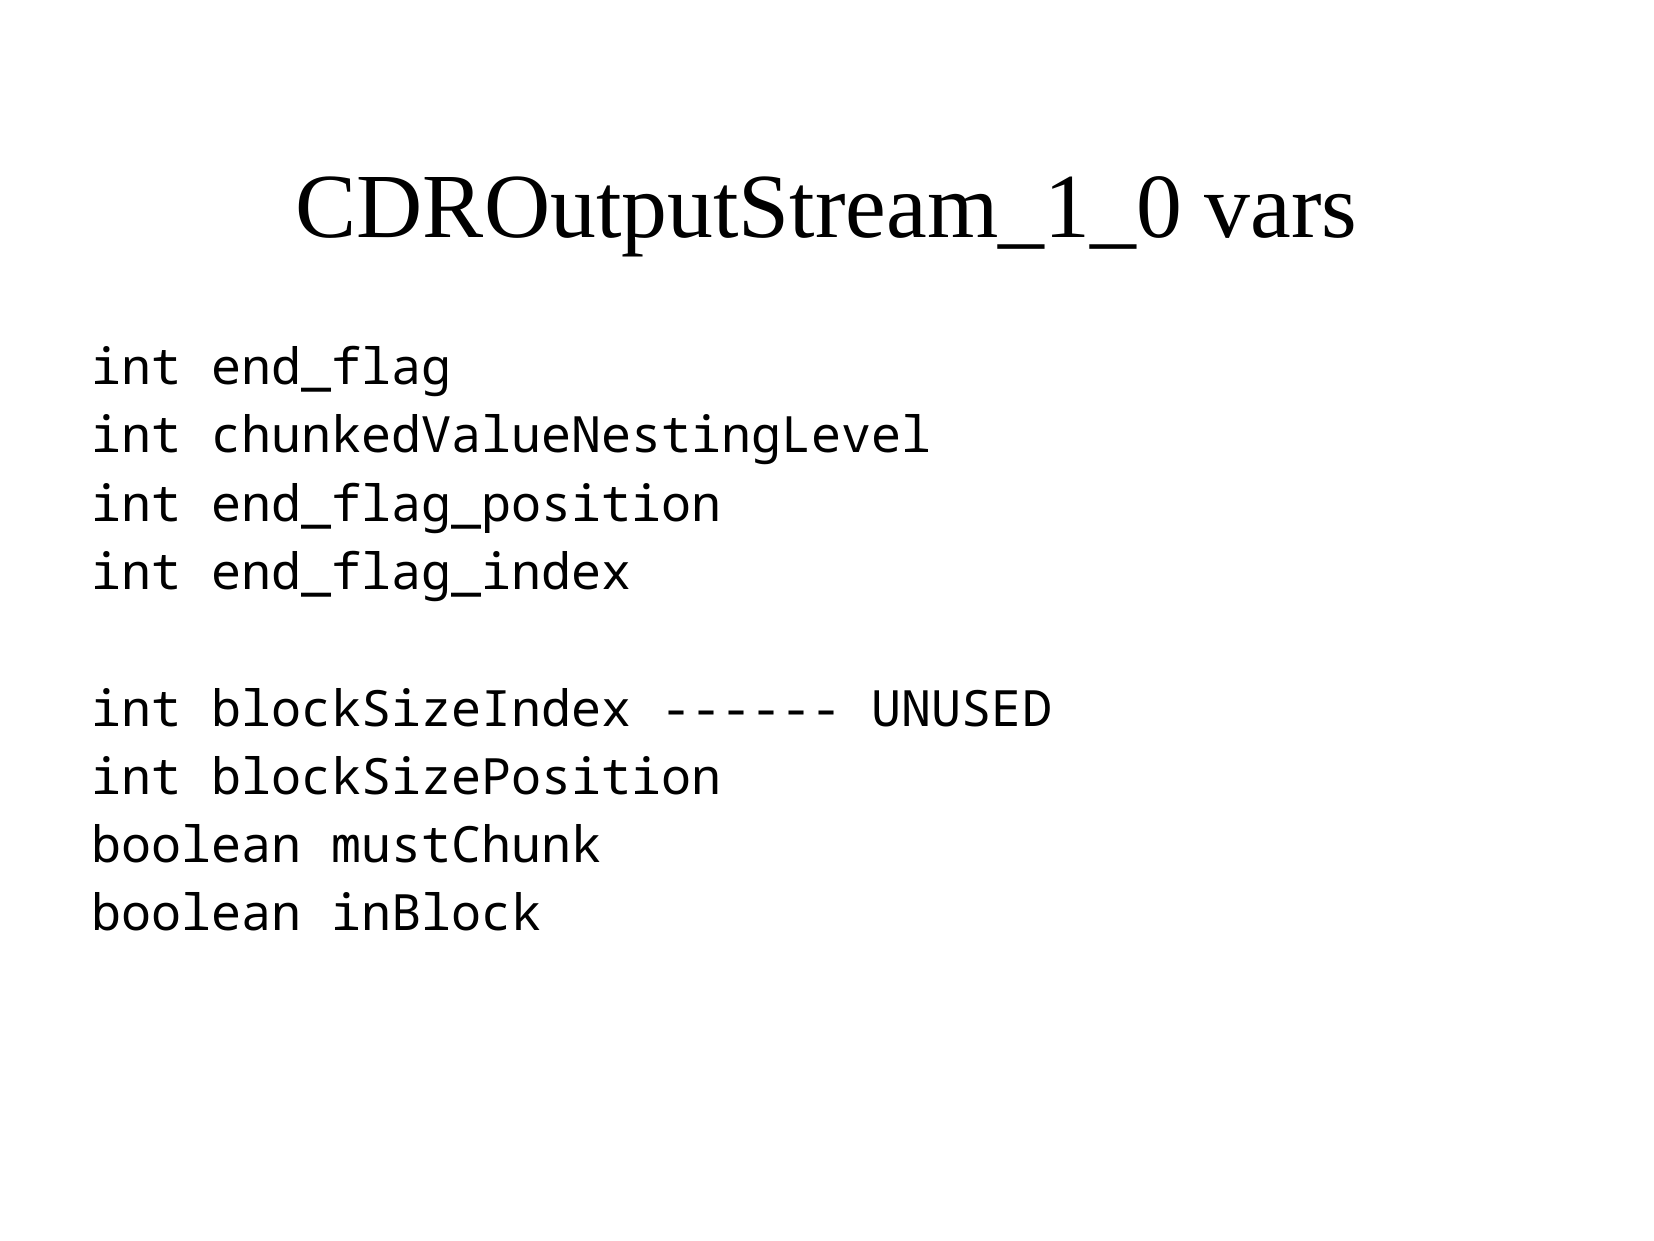

# CDROutputStream_1_0 vars
int end_flag
int chunkedValueNestingLevel
int end_flag_position
int end_flag_index
int blockSizeIndex ------ UNUSED
int blockSizePosition
boolean mustChunk
boolean inBlock